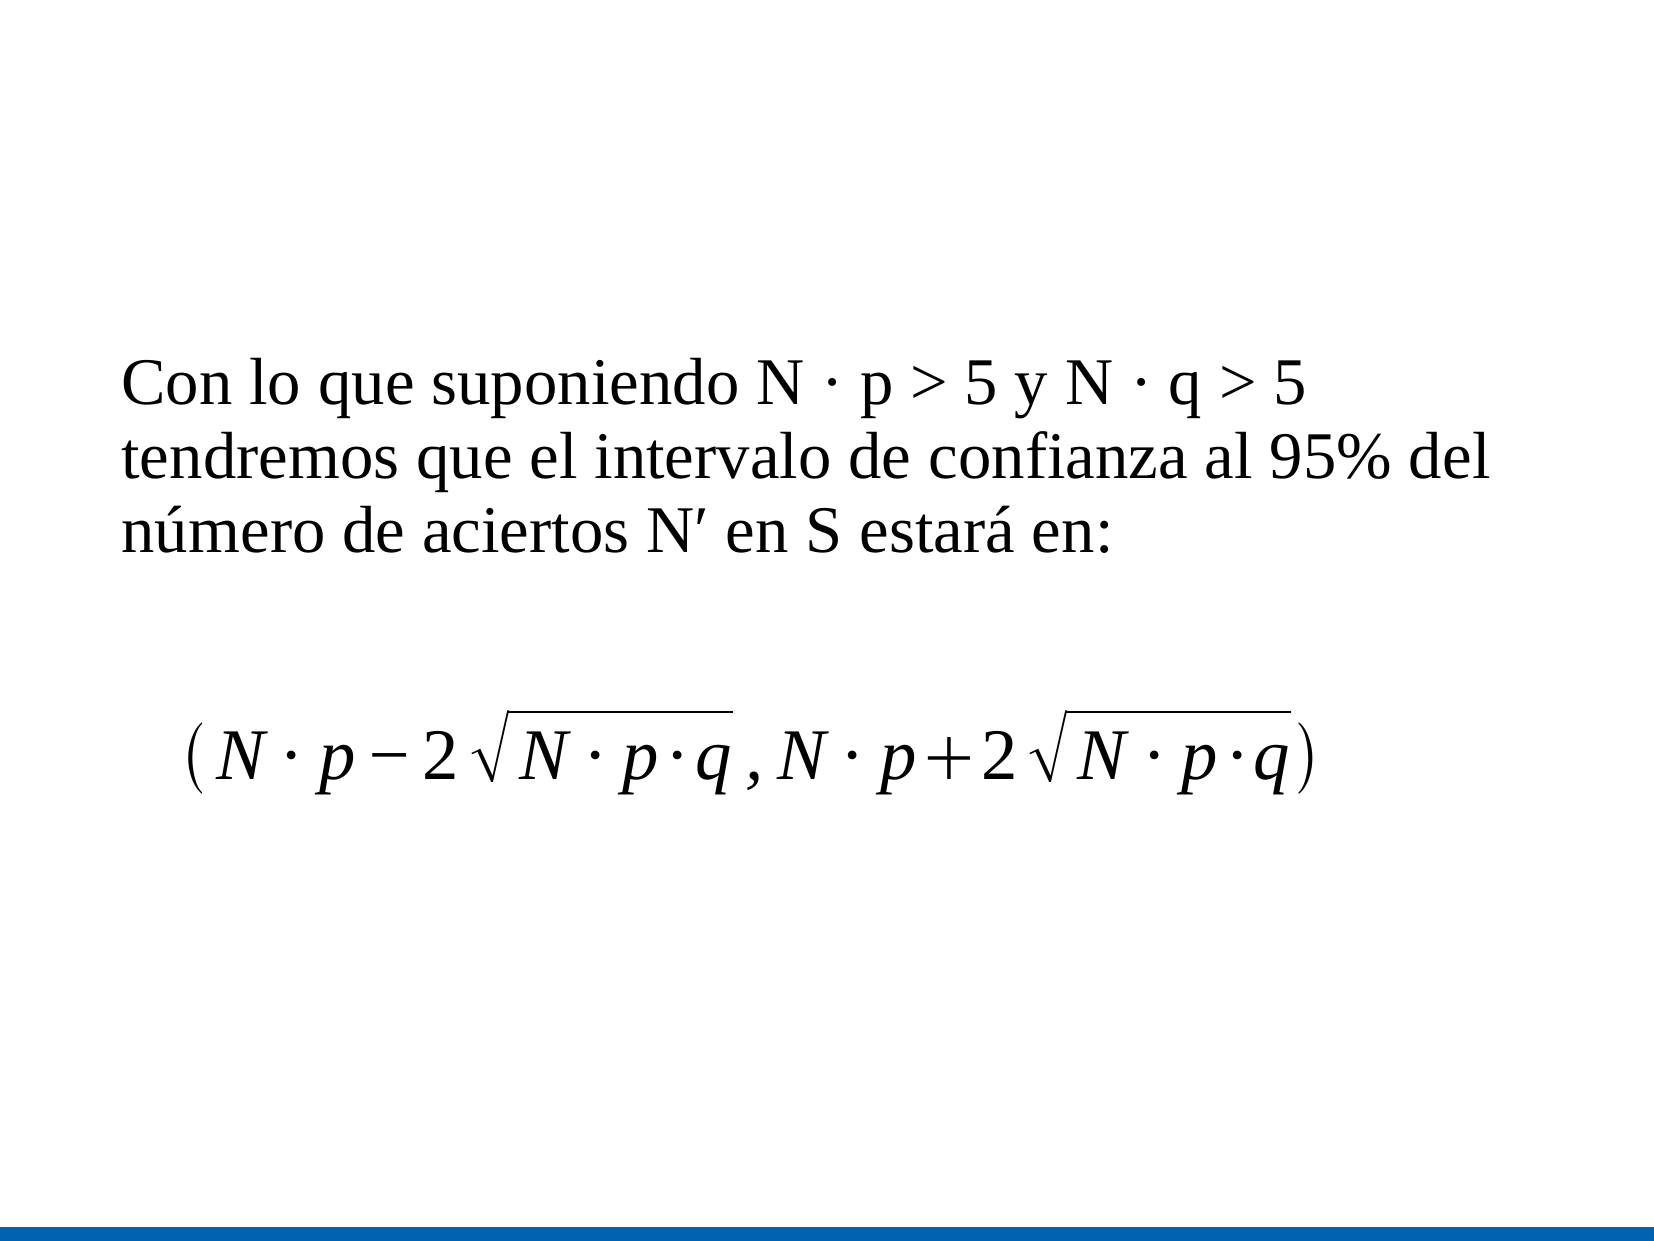

#
Con lo que suponiendo N · p > 5 y N · q > 5 tendremos que el intervalo de confianza al 95% del número de aciertos N′ en S estará en: